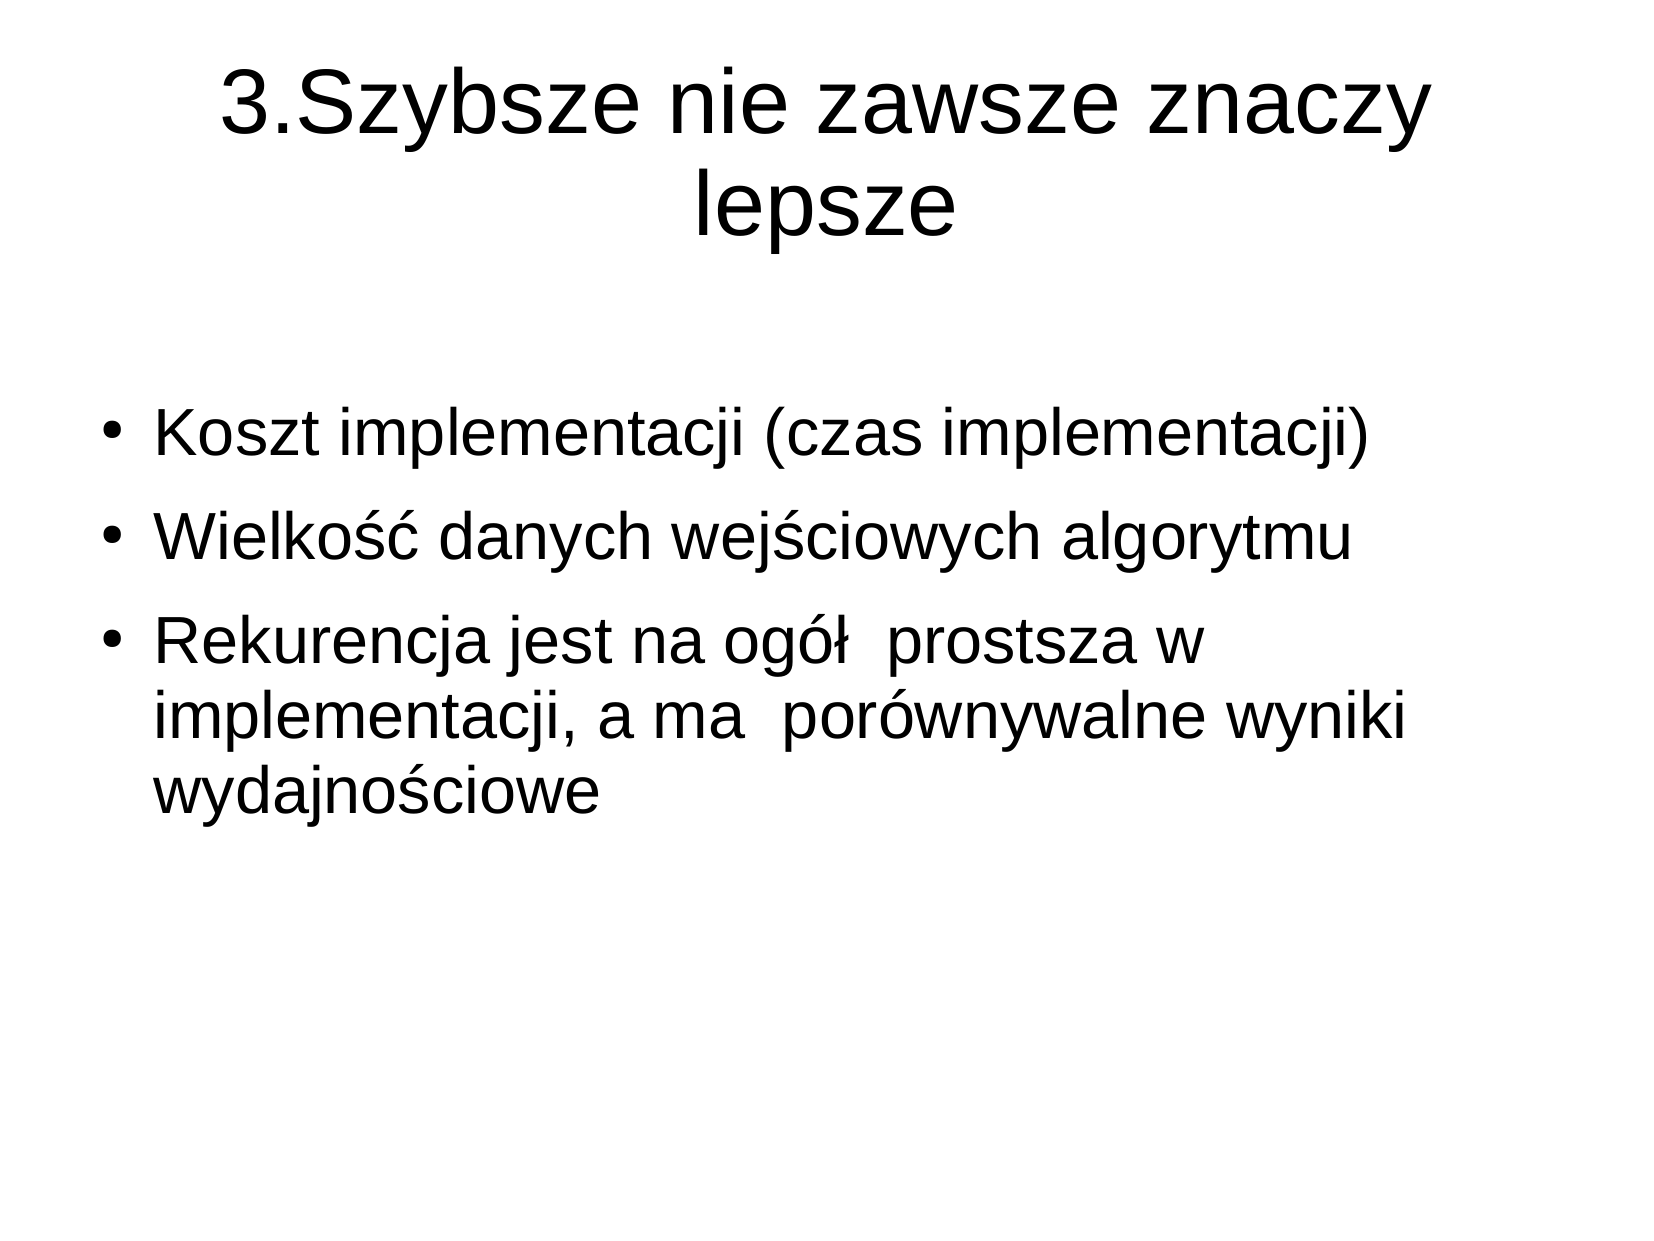

# 3.Szybsze nie zawsze znaczy lepsze
Koszt implementacji (czas implementacji)
Wielkość danych wejściowych algorytmu
Rekurencja jest na ogół prostsza w implementacji, a ma porównywalne wyniki wydajnościowe